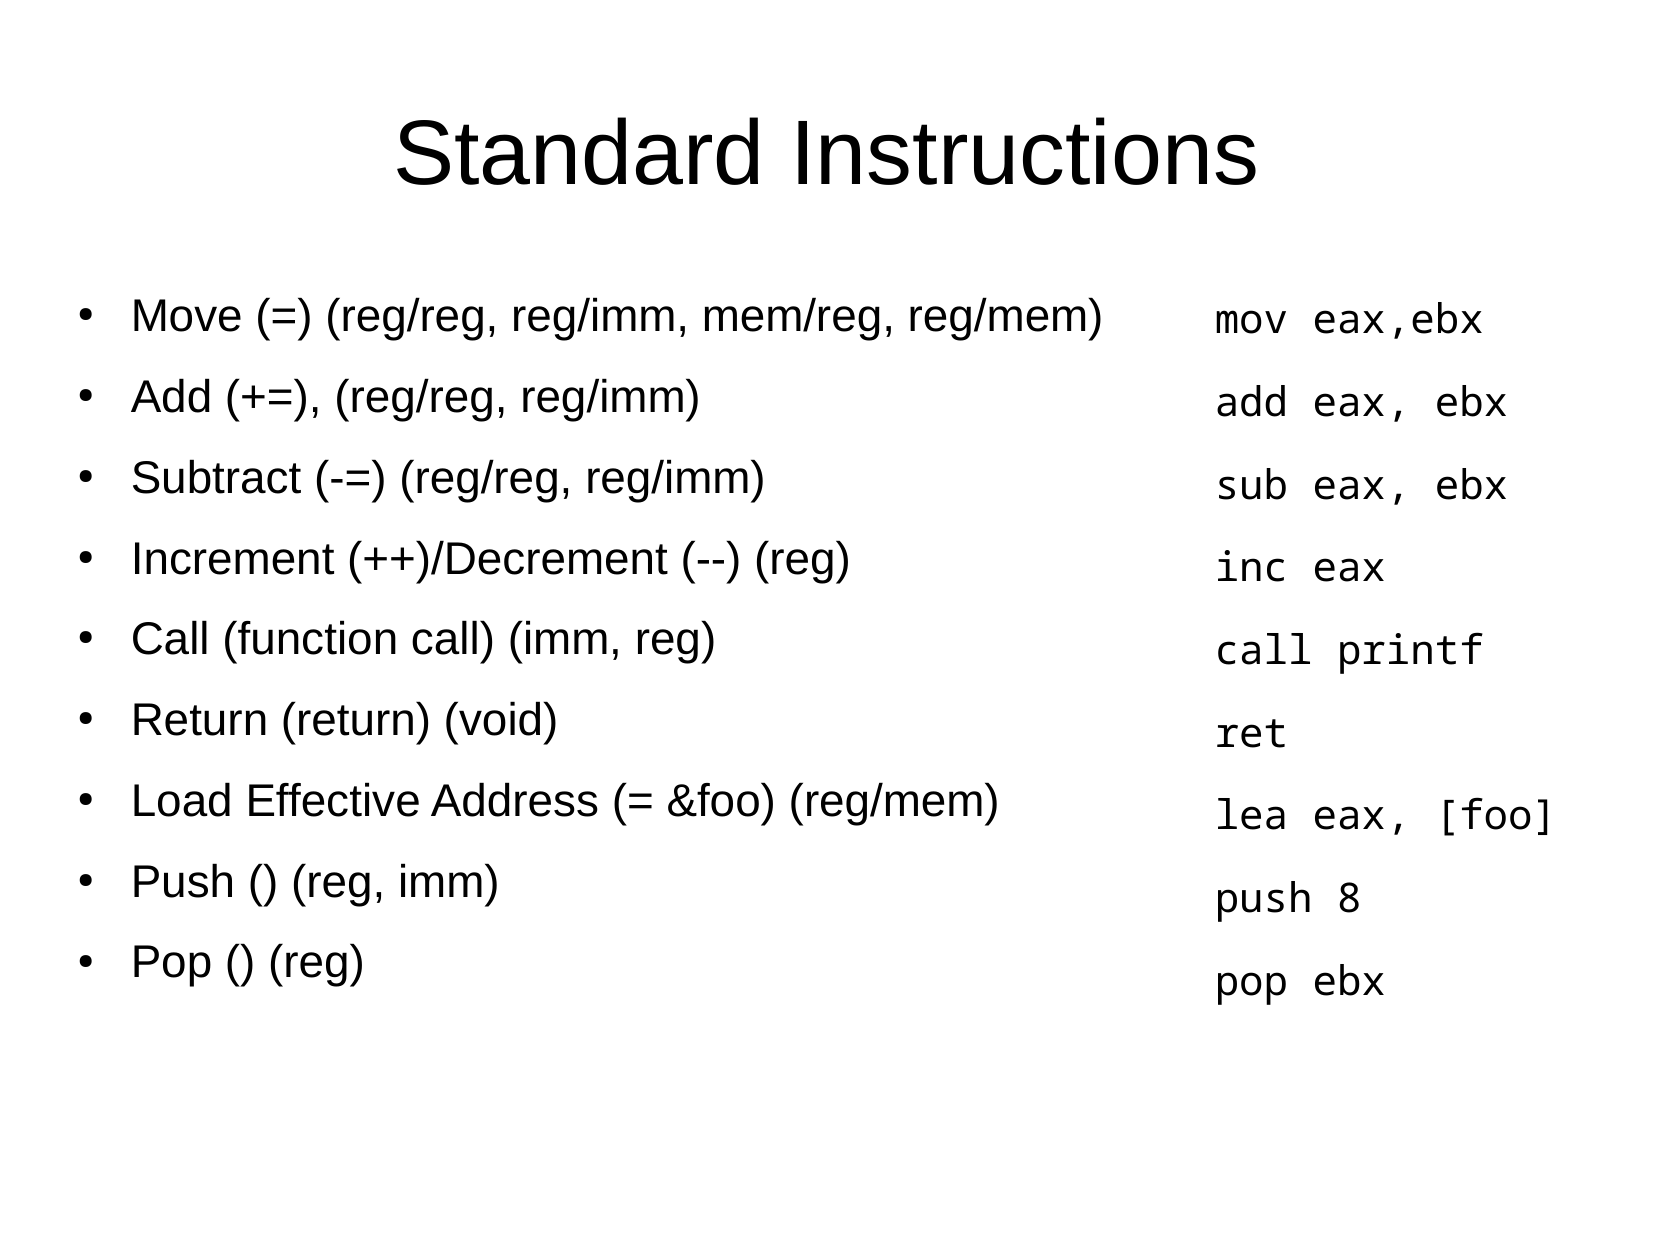

# Standard Instructions
Move (=) (reg/reg, reg/imm, mem/reg, reg/mem)
Add (+=), (reg/reg, reg/imm)
Subtract (-=) (reg/reg, reg/imm)
Increment (++)/Decrement (--) (reg)
Call (function call) (imm, reg)
Return (return) (void)
Load Effective Address (= &foo) (reg/mem)
Push () (reg, imm)
Pop () (reg)
mov eax,ebx
add eax, ebx
sub eax, ebx
inc eax
call printf
ret
lea eax, [foo]
push 8
pop ebx